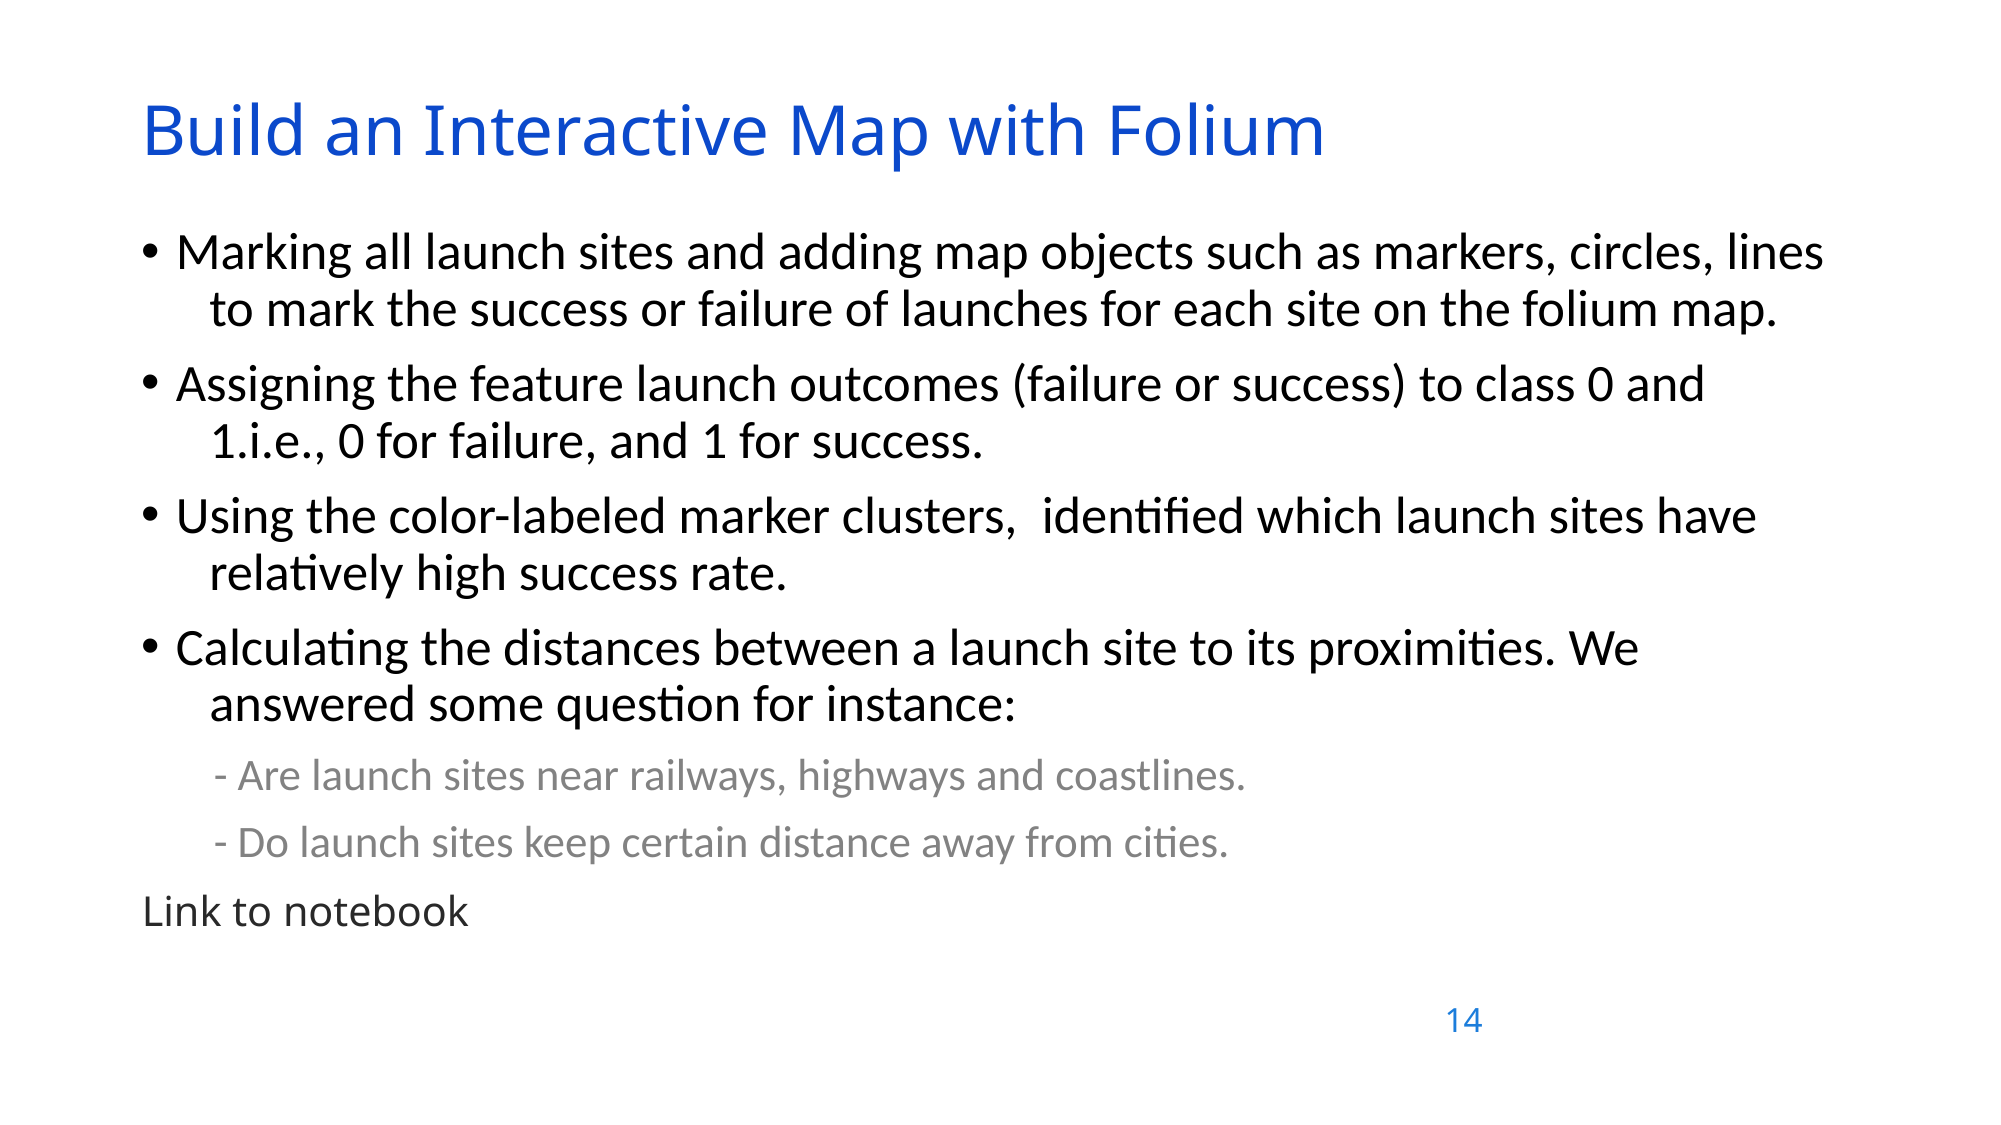

Build an Interactive Map with Folium
# Marking all launch sites and adding map objects such as markers, circles, lines to mark the success or failure of launches for each site on the folium map.
Assigning the feature launch outcomes (failure or success) to class 0 and 1.i.e., 0 for failure, and 1 for success.
Using the color-labeled marker clusters,  identified which launch sites have relatively high success rate.
Calculating the distances between a launch site to its proximities. We answered some question for instance:
 - Are launch sites near railways, highways and coastlines.
 - Do launch sites keep certain distance away from cities.
Link to notebook
13